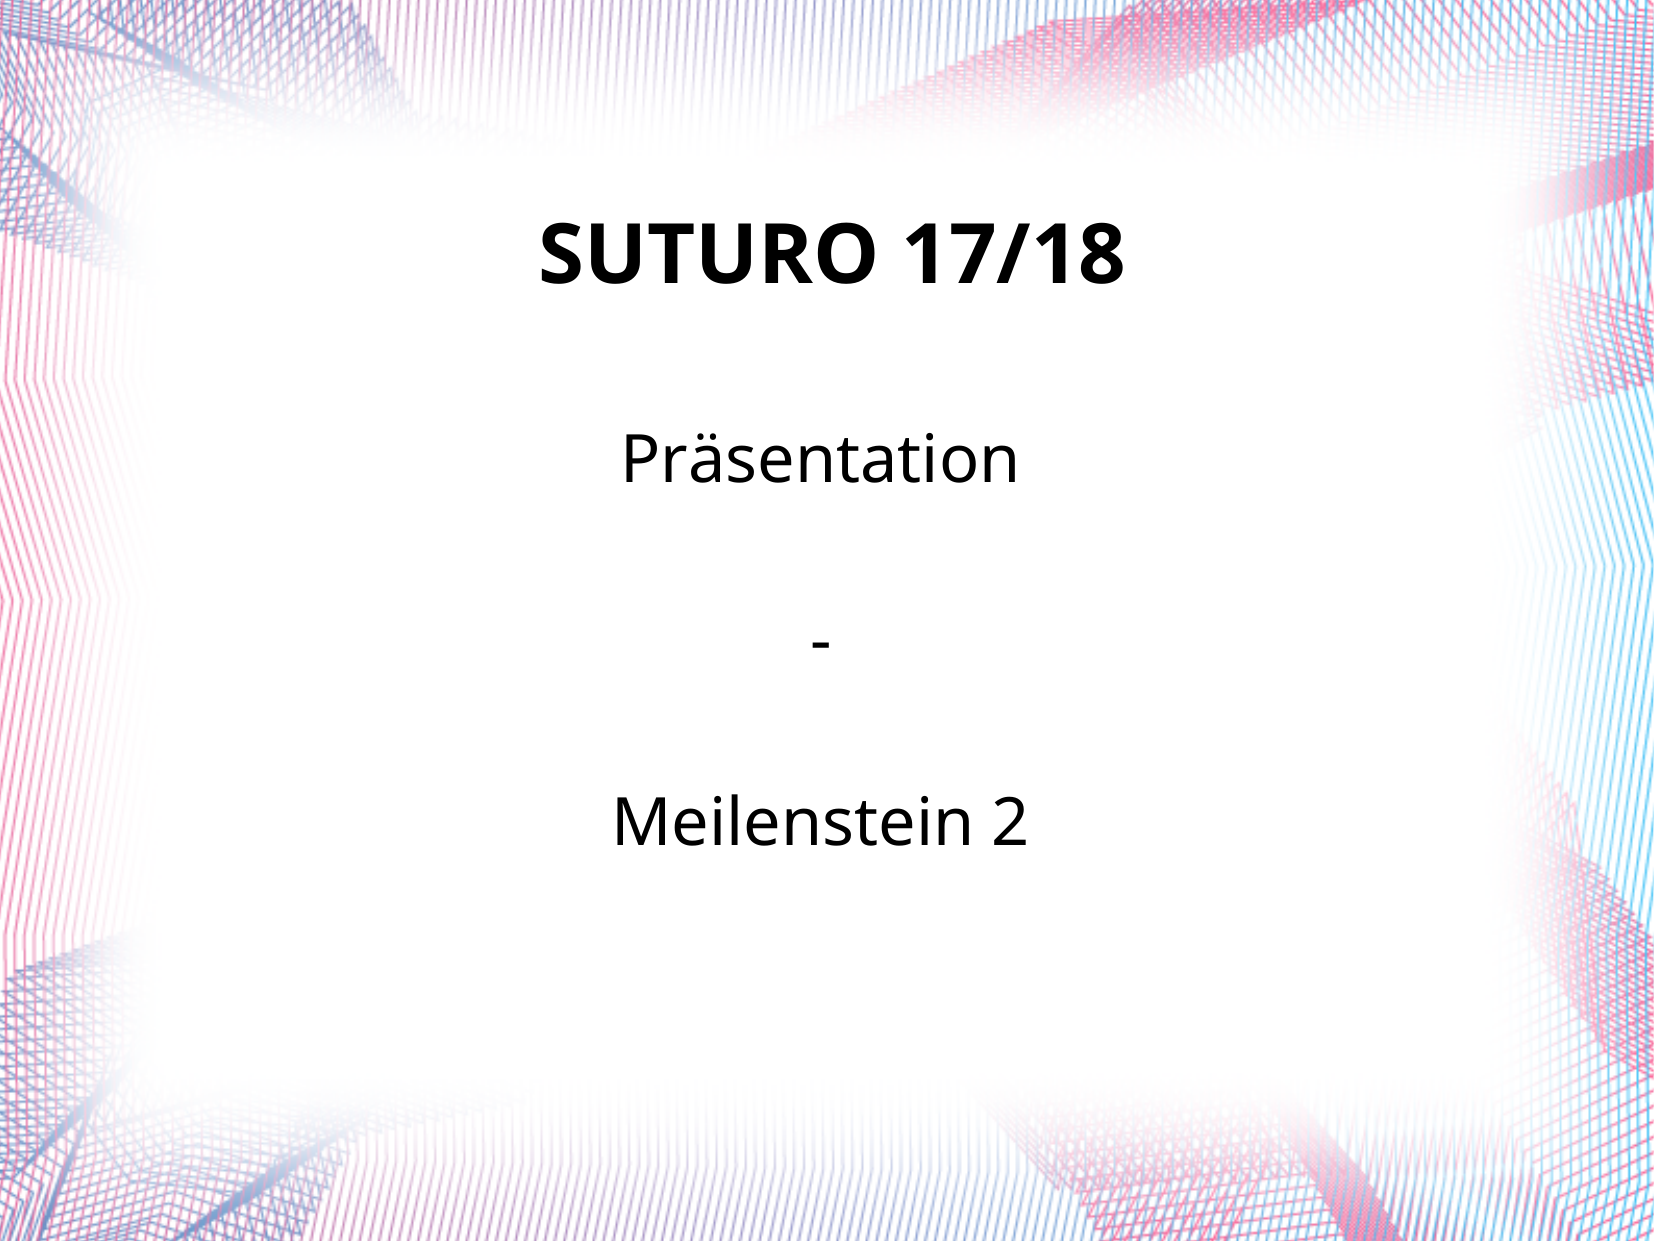

# SUTURO 17/18
Präsentation
-
Meilenstein 2